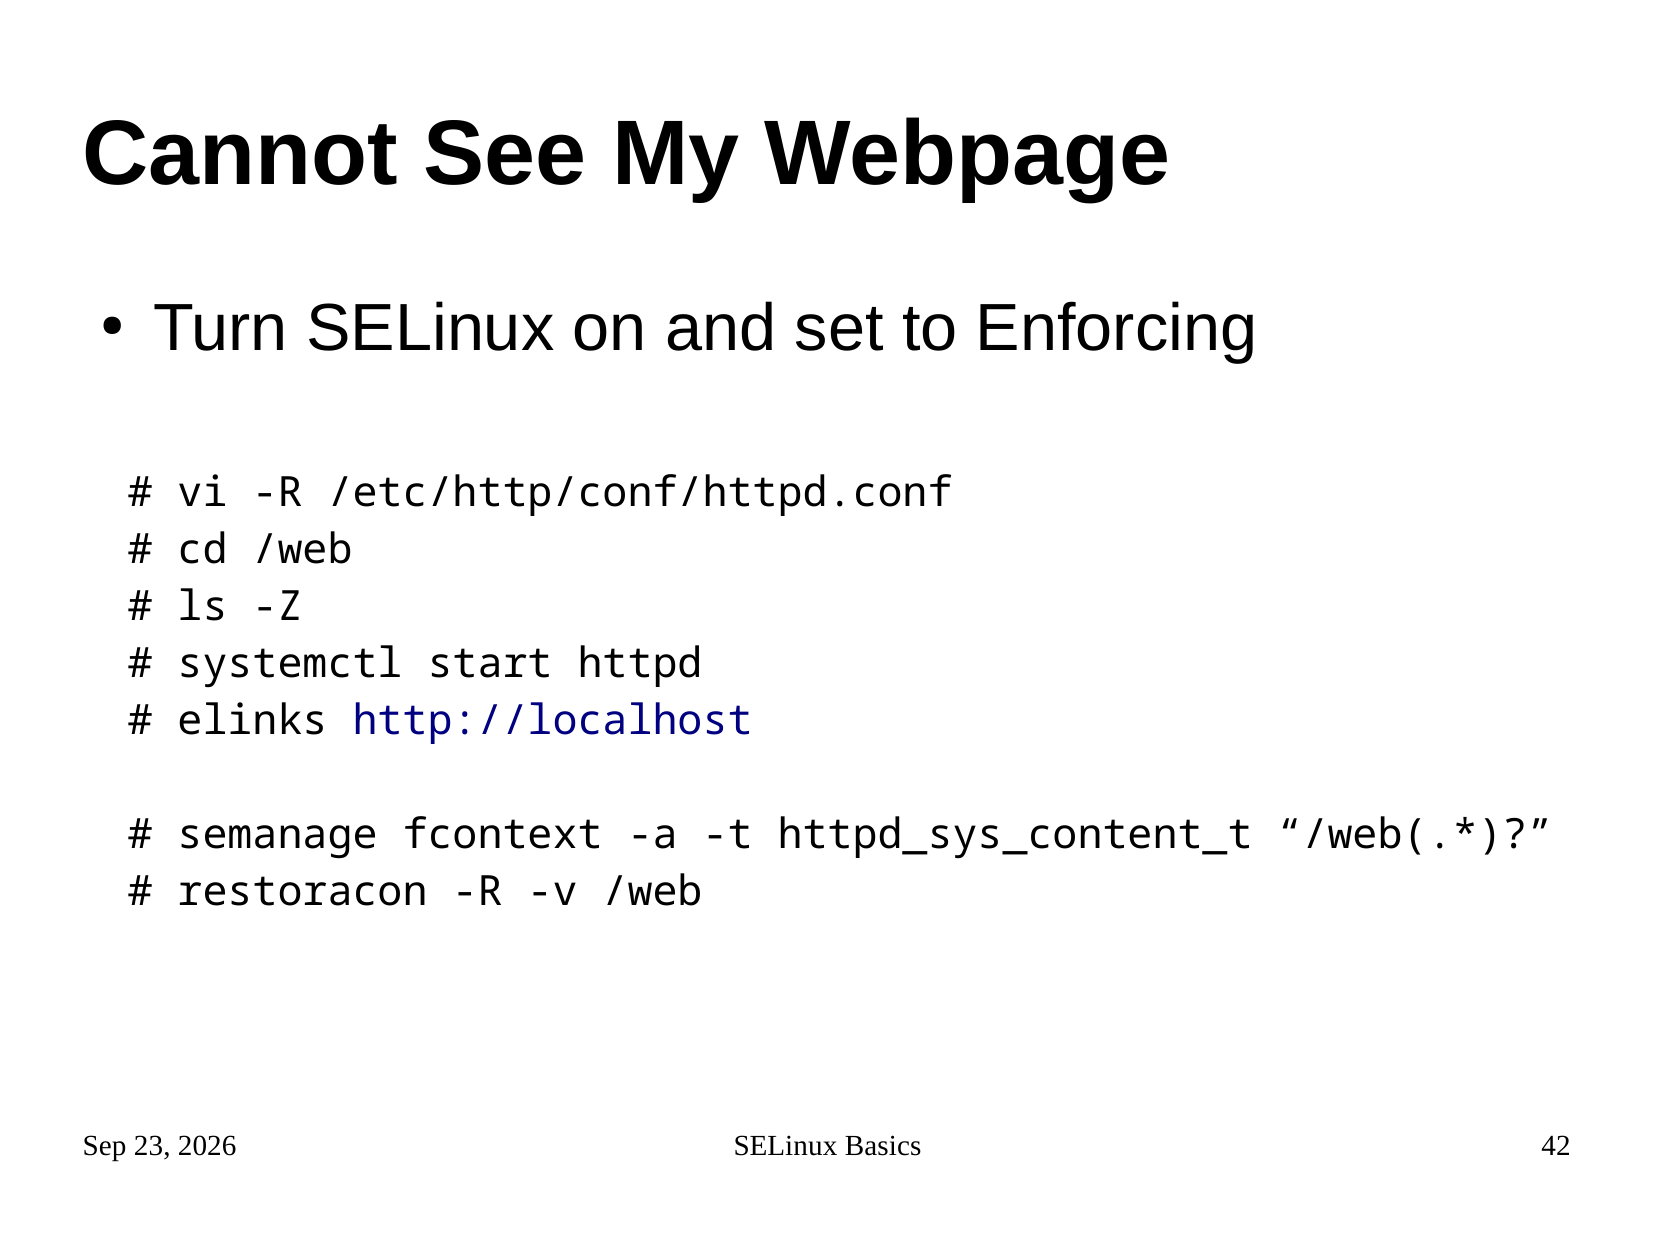

# Cannot See My Webpage
Turn SELinux on and set to Enforcing
# vi -R /etc/http/conf/httpd.conf
# cd /web
# ls -Z
# systemctl start httpd
# elinks http://localhost
# semanage fcontext -a -t httpd_sys_content_t “/web(.*)?”
# restoracon -R -v /web
SELinux Basics
42